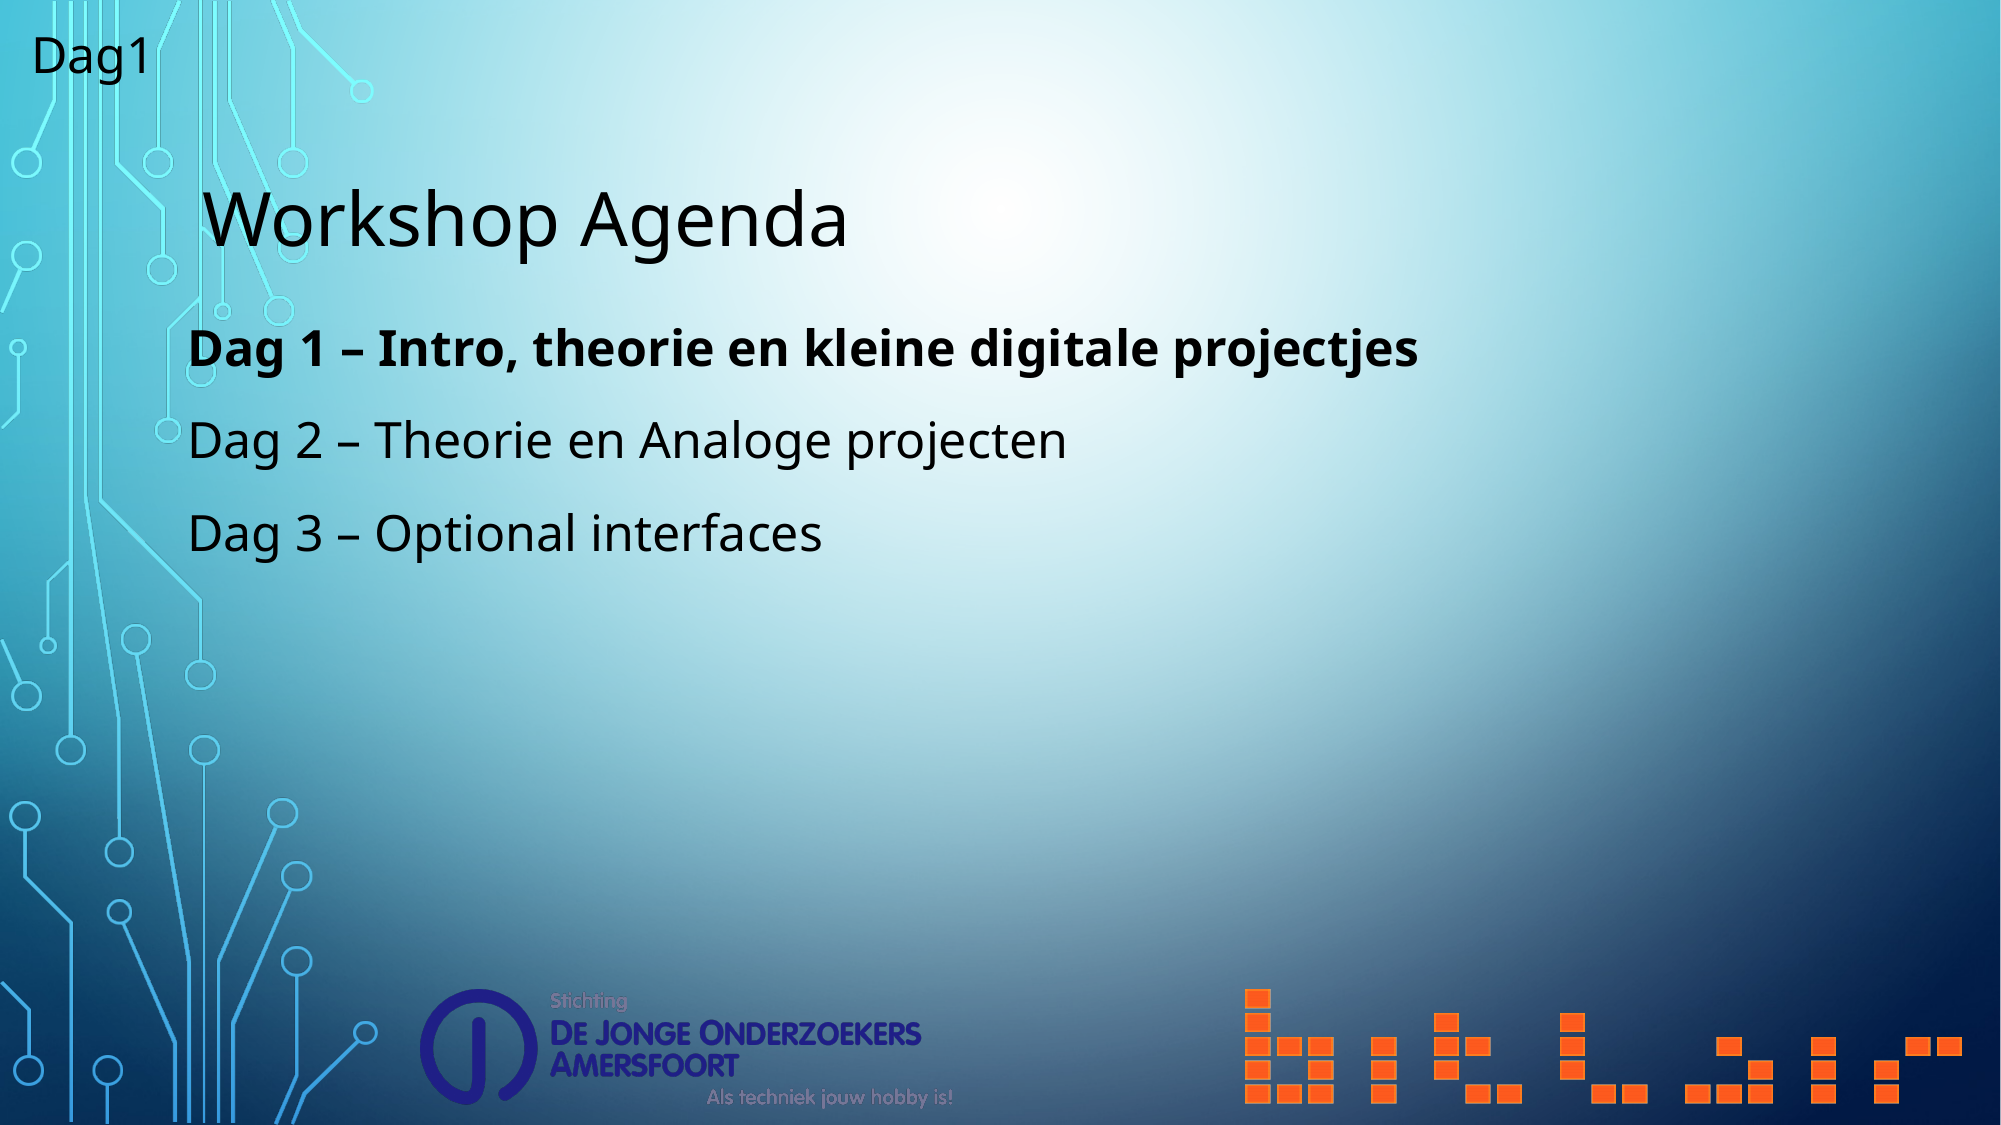

Dag1
# Workshop Agenda
Dag 1 – Intro, theorie en kleine digitale projectjes
Dag 2 – Theorie en Analoge projecten
Dag 3 – Optional interfaces